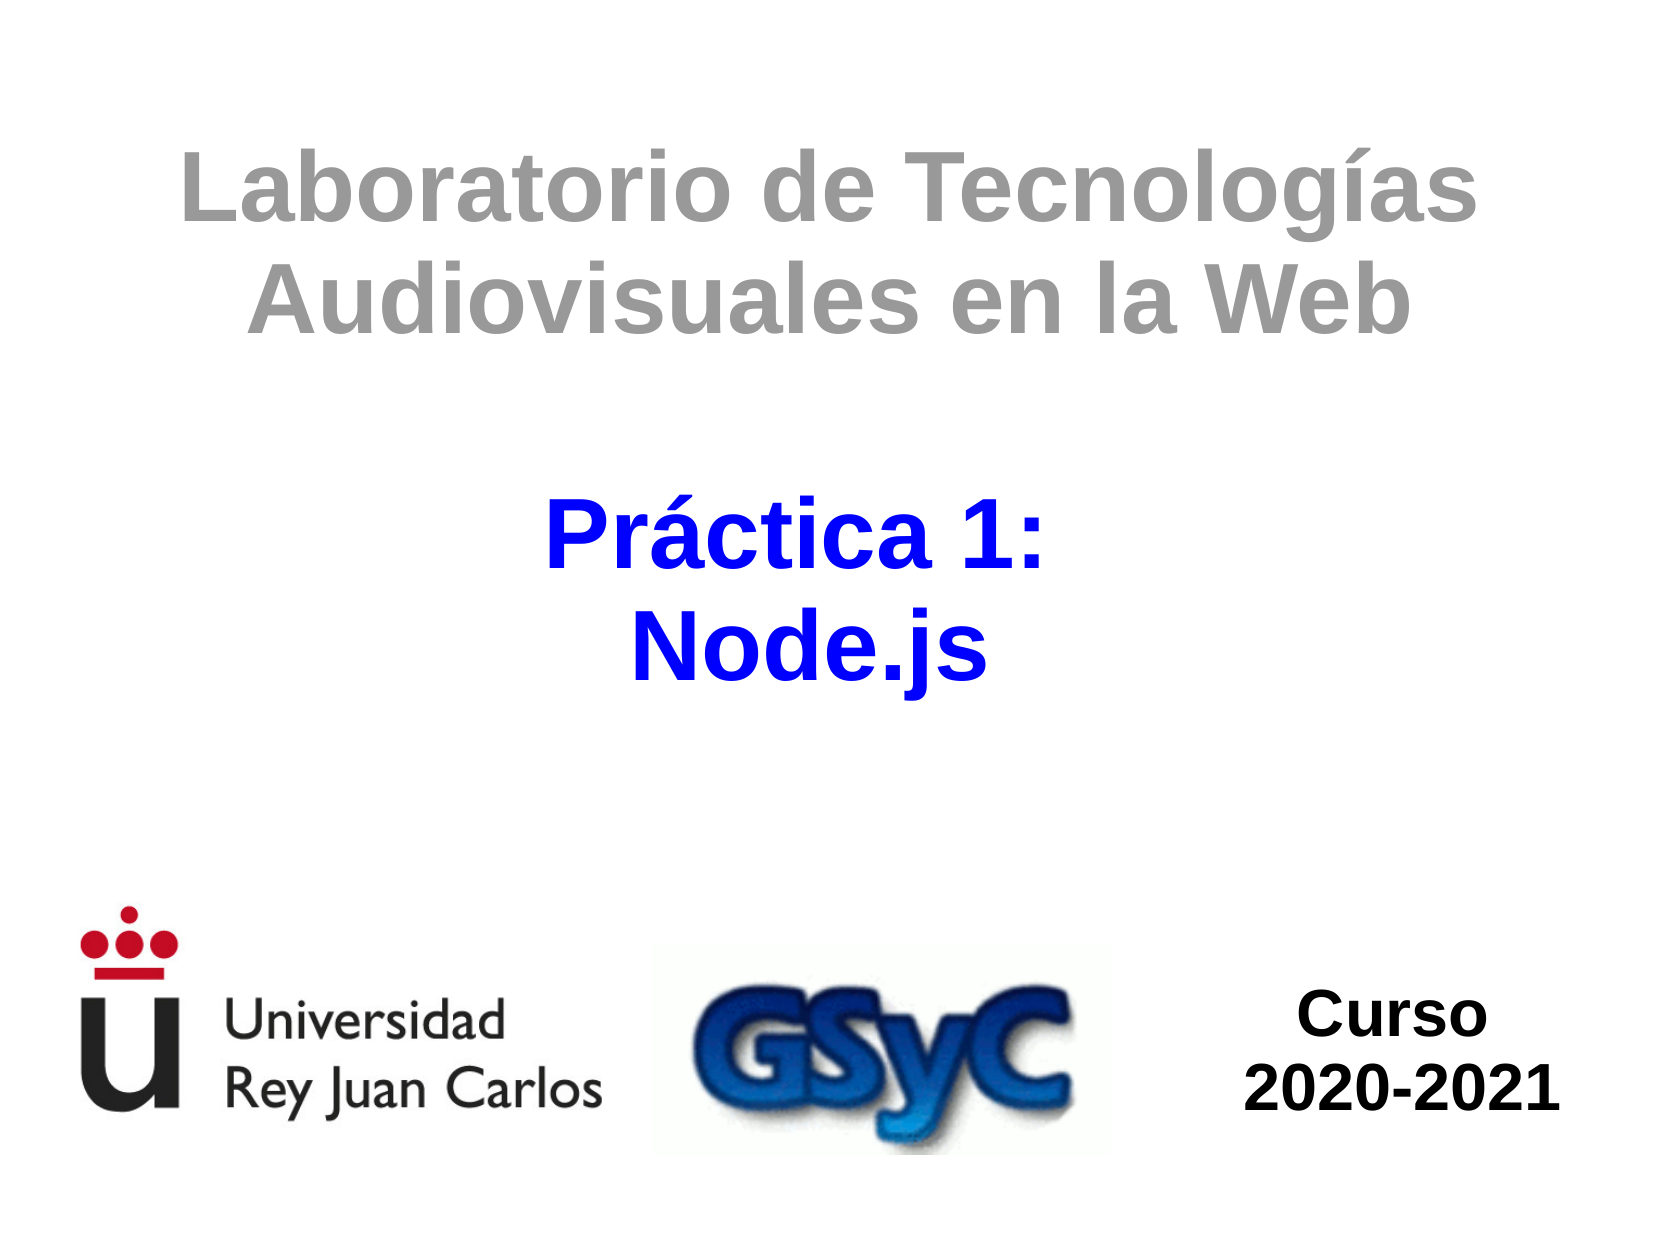

Laboratorio de Tecnologías Audiovisuales en la Web
# Práctica 1: Node.js
Curso
2020-2021